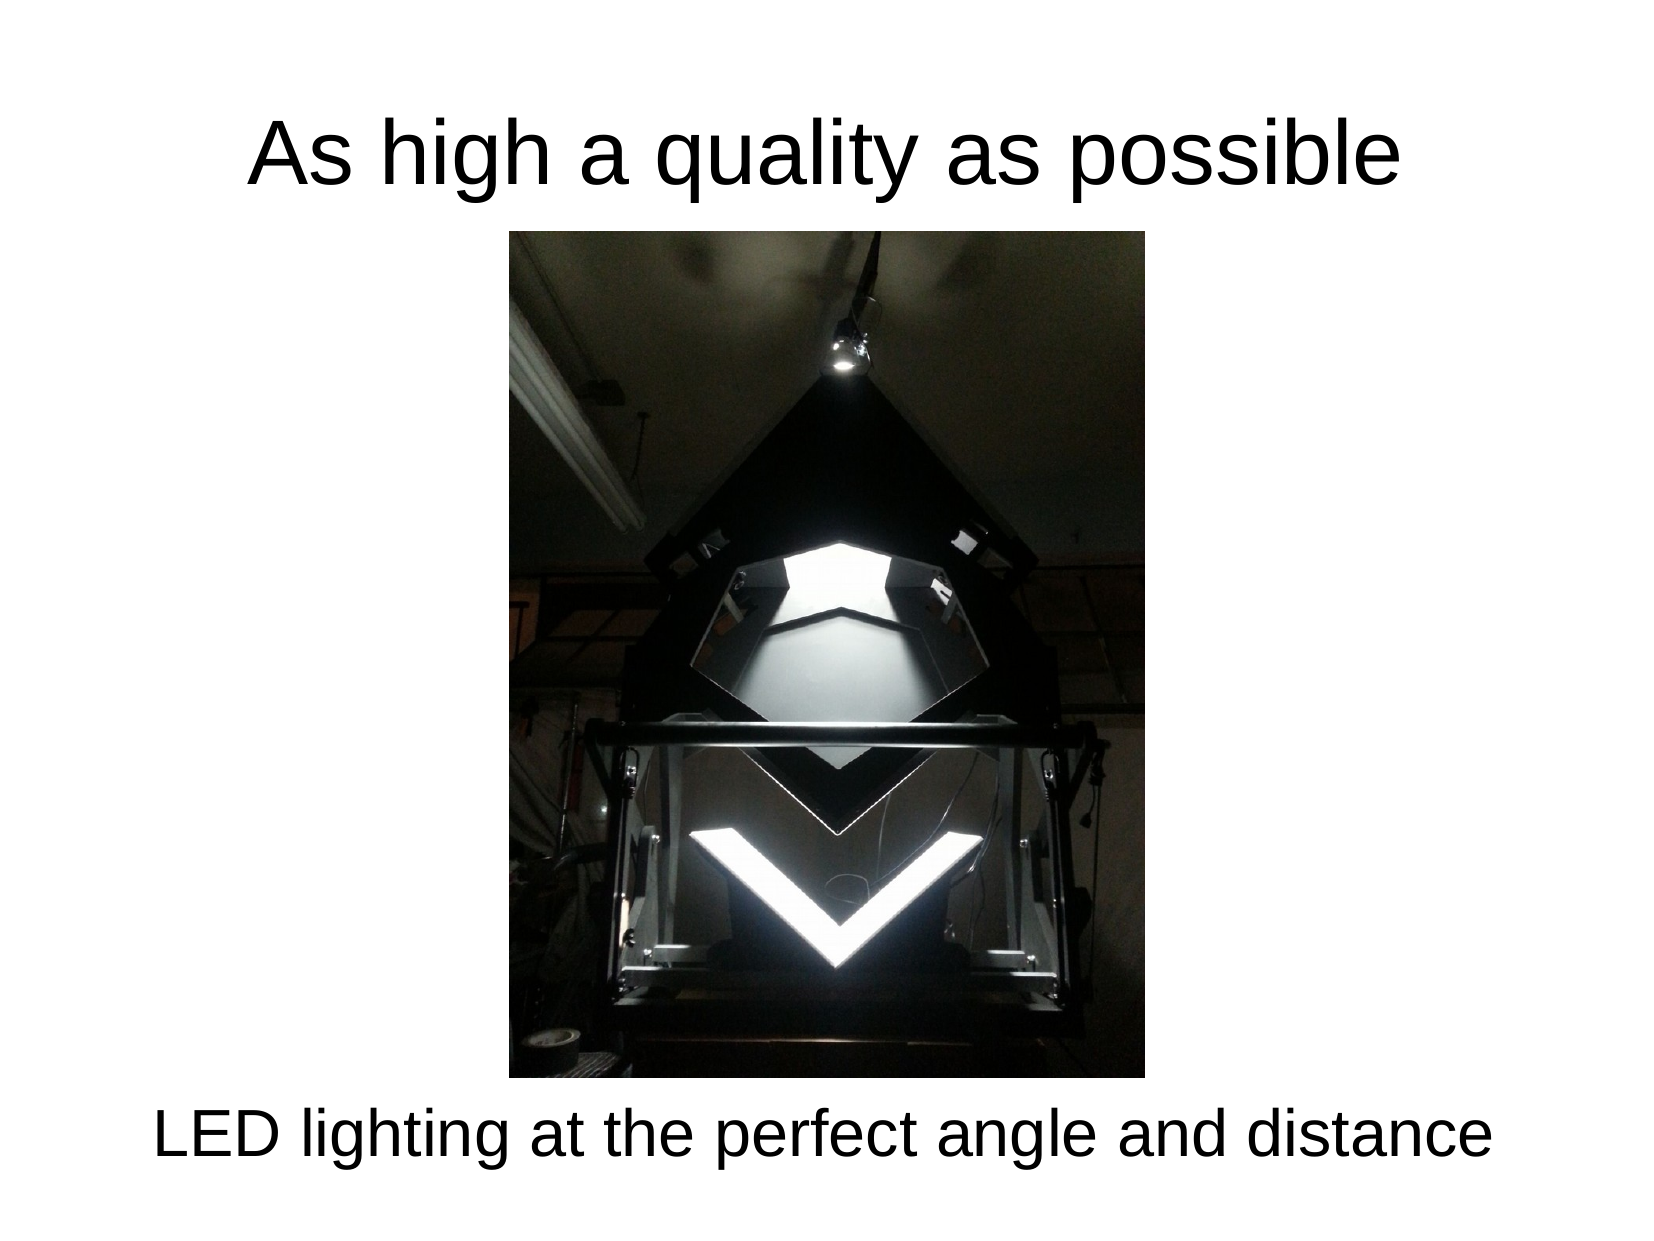

# As high a quality as possible
LED lighting at the perfect angle and distance